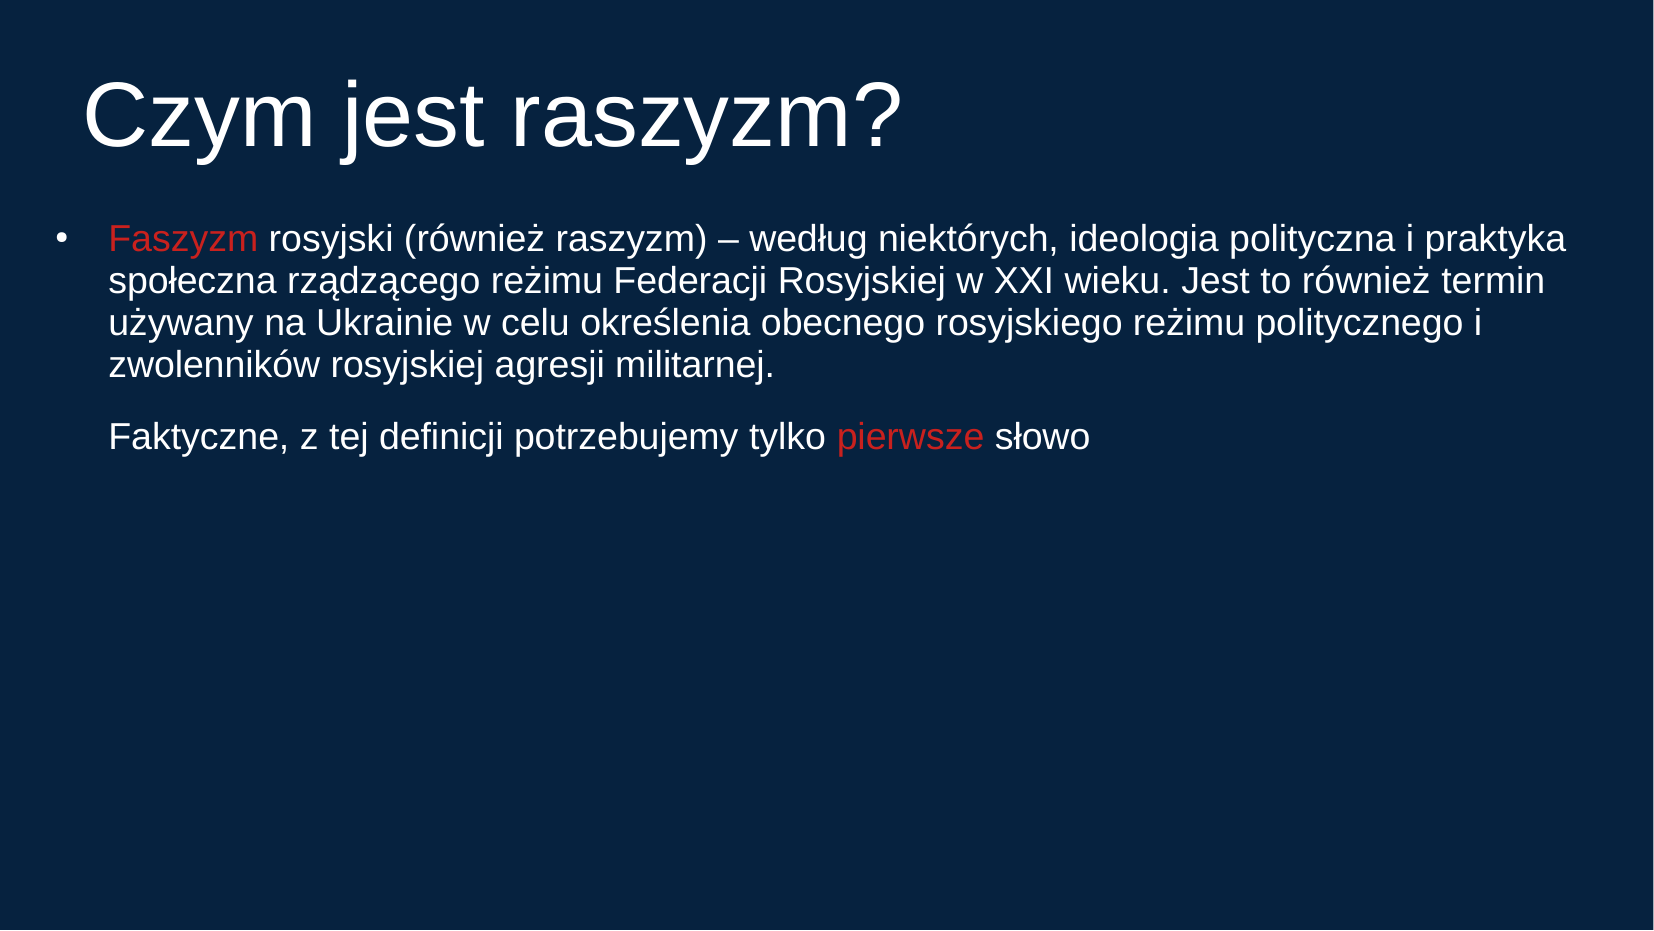

# Czym jest raszyzm?
Faszyzm rosyjski (również raszyzm) – według niektórych, ideologia polityczna i praktyka społeczna rządzącego reżimu Federacji Rosyjskiej w XXI wieku. Jest to również termin używany na Ukrainie w celu określenia obecnego rosyjskiego reżimu politycznego i zwolenników rosyjskiej agresji militarnej.
Faktyczne, z tej definicji potrzebujemy tylko pierwsze słowo